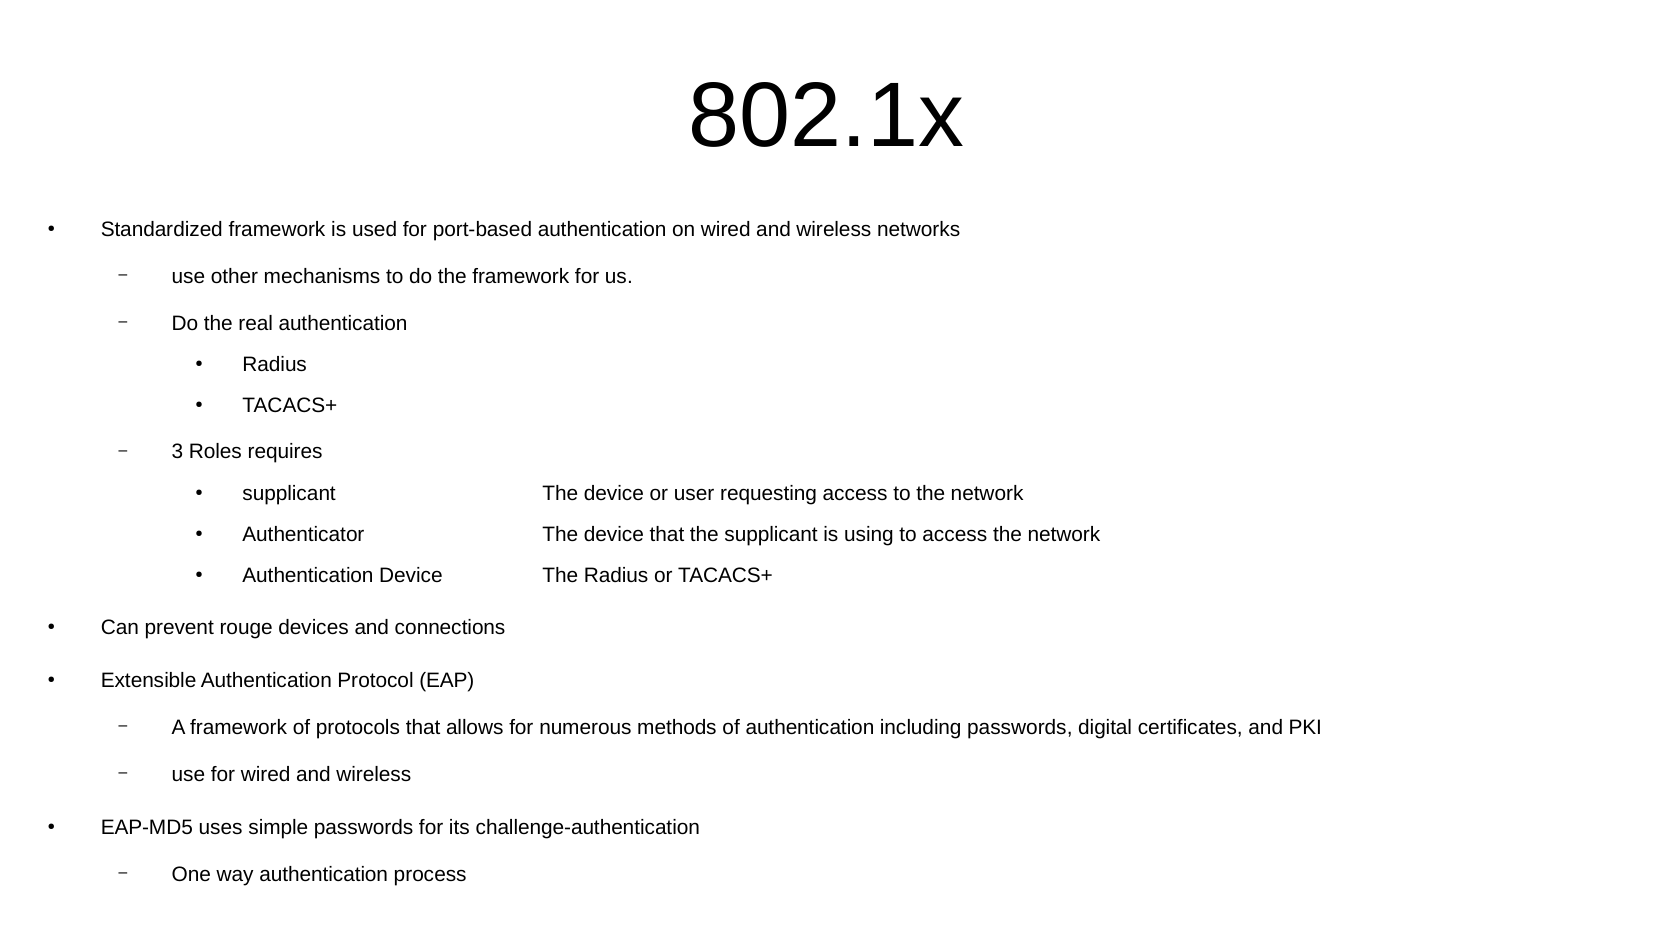

# 802.1x
Standardized framework is used for port-based authentication on wired and wireless networks
use other mechanisms to do the framework for us.
Do the real authentication
Radius
TACACS+
3 Roles requires
supplicant 			The device or user requesting access to the network
Authenticator			The device that the supplicant is using to access the network
Authentication Device		The Radius or TACACS+
Can prevent rouge devices and connections
Extensible Authentication Protocol (EAP)
A framework of protocols that allows for numerous methods of authentication including passwords, digital certificates, and PKI
use for wired and wireless
EAP-MD5 uses simple passwords for its challenge-authentication
One way authentication process